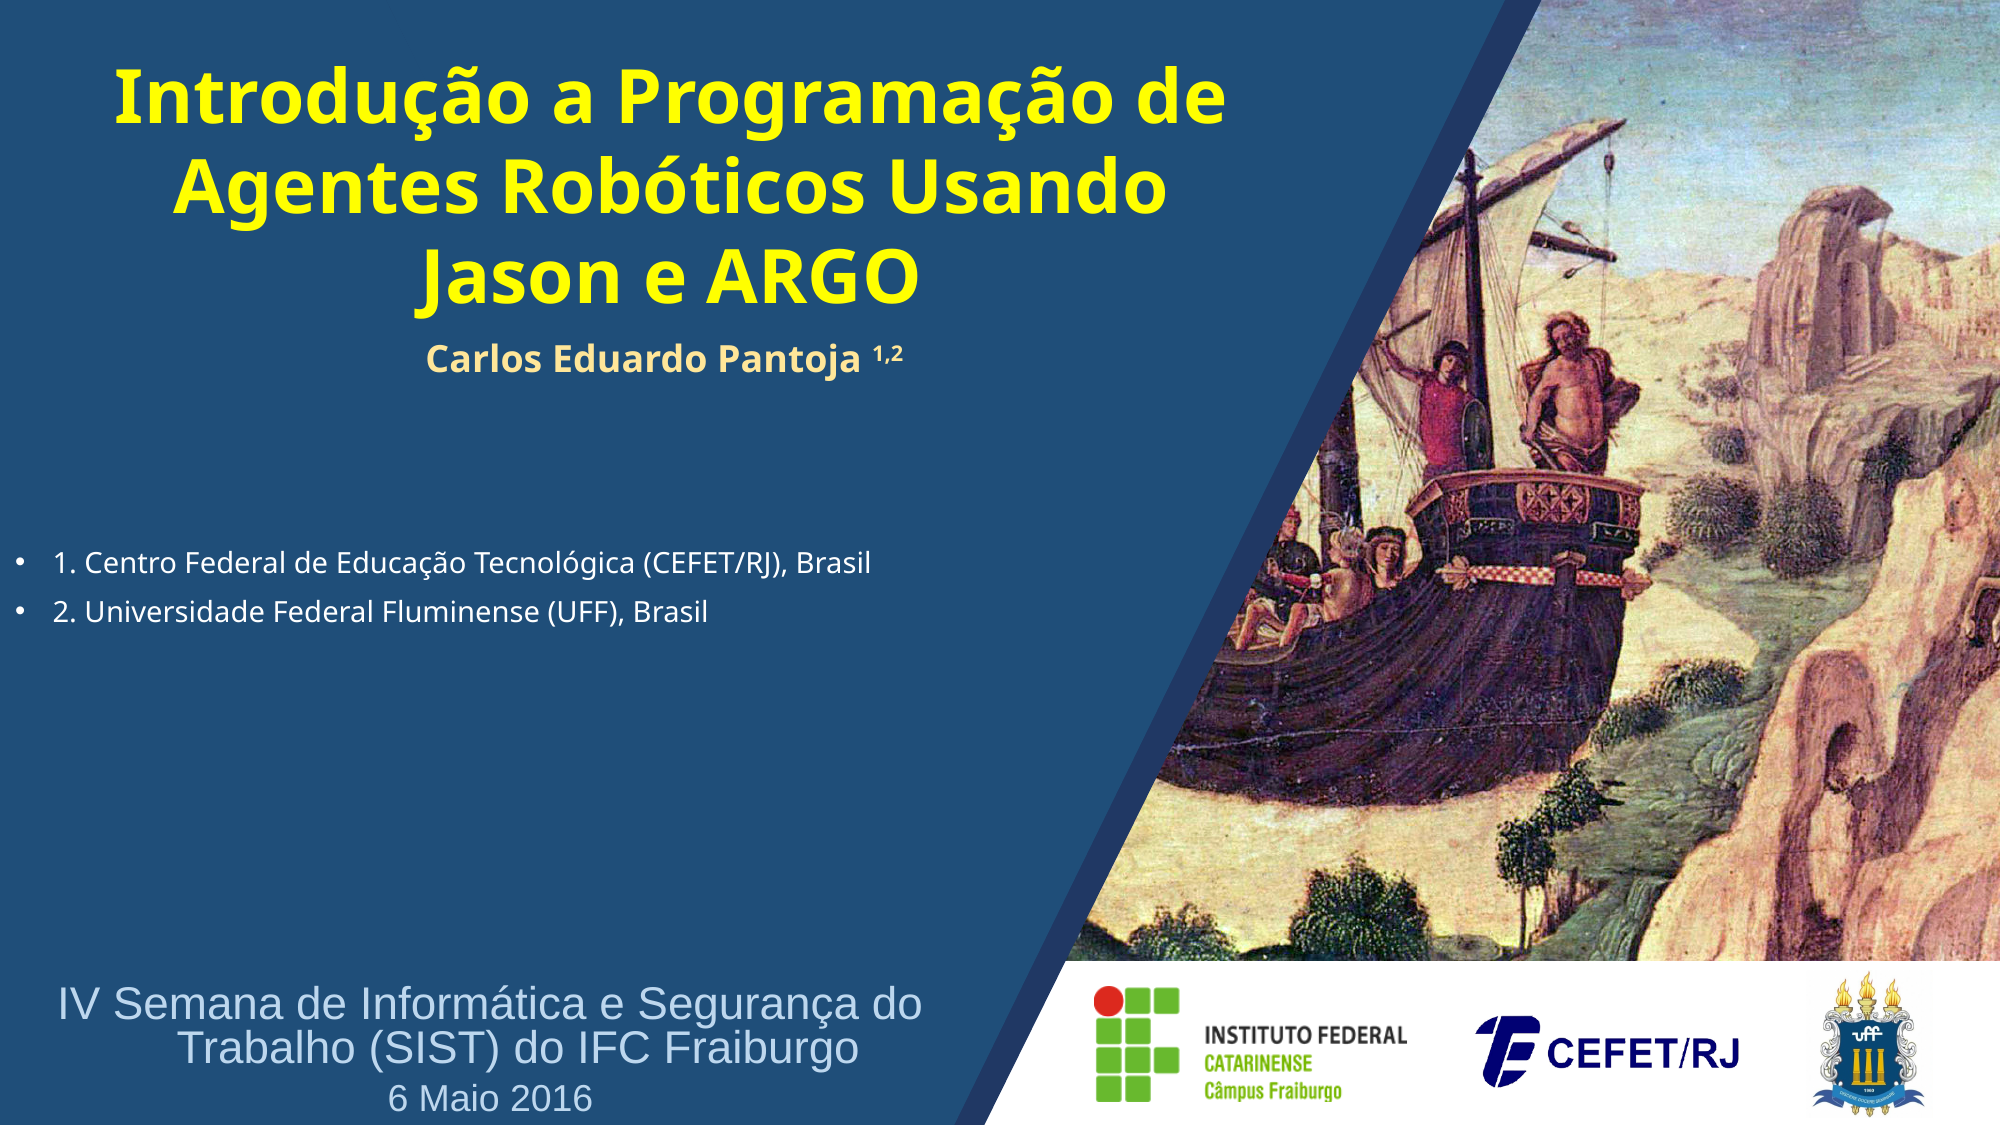

Introdução a Programação de Agentes Robóticos Usando Jason e ARGO
Carlos Eduardo Pantoja 1,2
# 1. Centro Federal de Educação Tecnológica (CEFET/RJ), Brasil
2. Universidade Federal Fluminense (UFF), Brasil
IV Semana de Informática e Segurança do Trabalho (SIST) do IFC Fraiburgo
6 Maio 2016